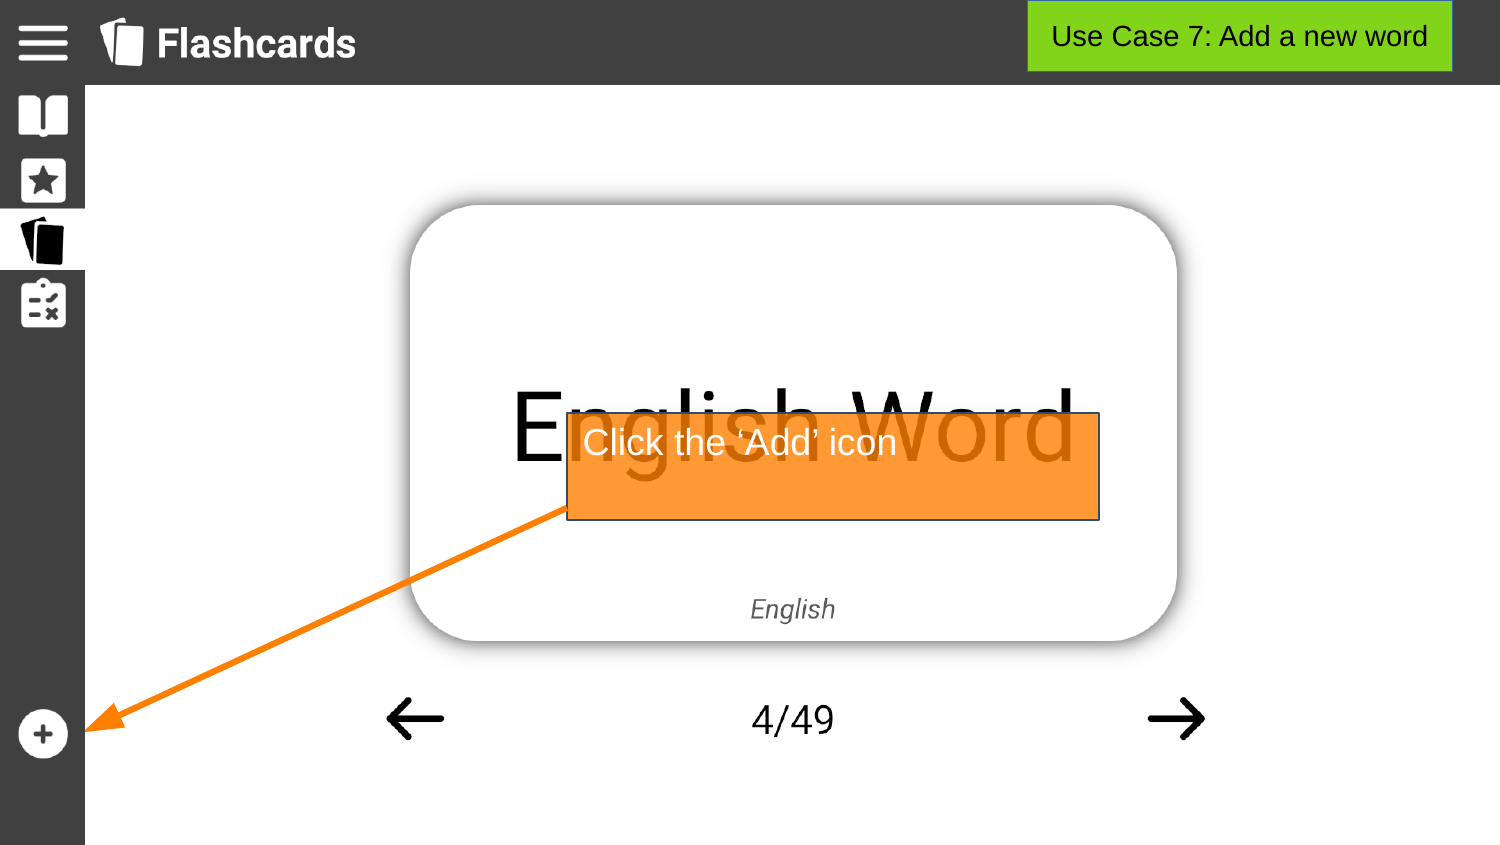

Use Case 7: Add a new word
Click the ‘Add’ icon